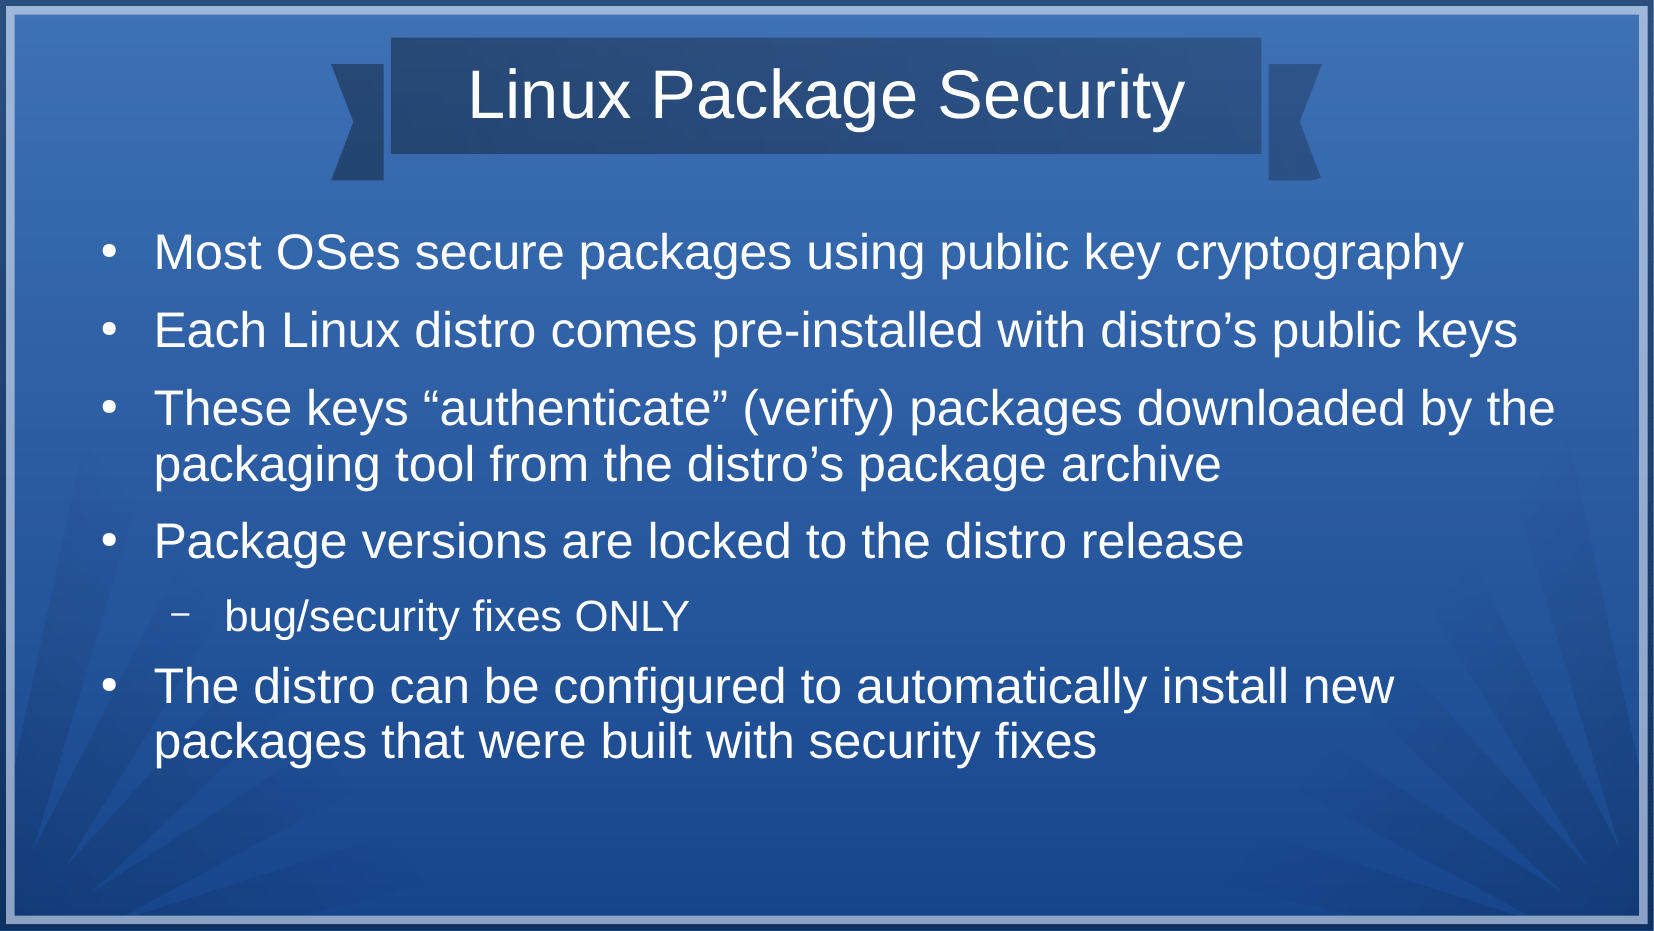

# Linux Package Security
Most OSes secure packages using public key cryptography
Each Linux distro comes pre-installed with distro’s public keys
These keys “authenticate” (verify) packages downloaded by the packaging tool from the distro’s package archive
Package versions are locked to the distro release
bug/security fixes ONLY
The distro can be configured to automatically install new packages that were built with security fixes